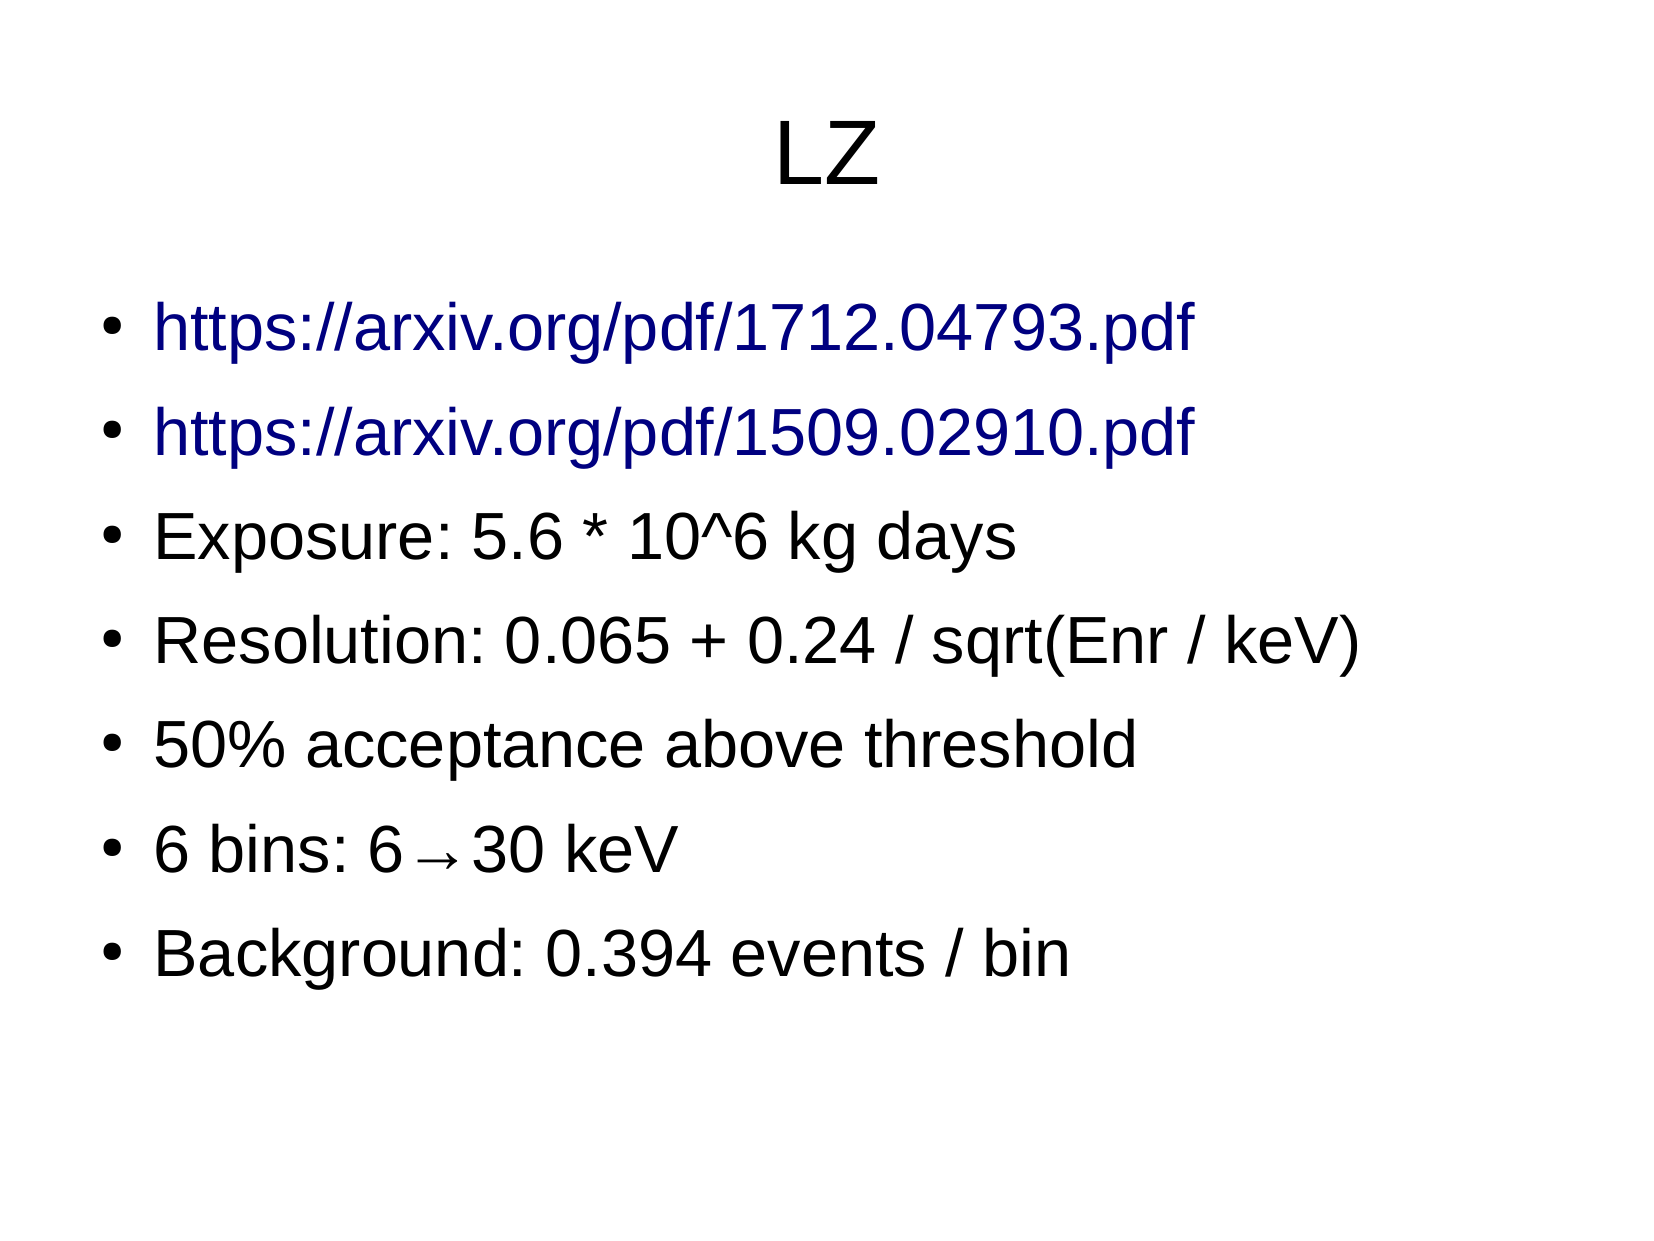

# LZ
https://arxiv.org/pdf/1712.04793.pdf
https://arxiv.org/pdf/1509.02910.pdf
Exposure: 5.6 * 10^6 kg days
Resolution: 0.065 + 0.24 / sqrt(Enr / keV)
50% acceptance above threshold
6 bins: 6→30 keV
Background: 0.394 events / bin